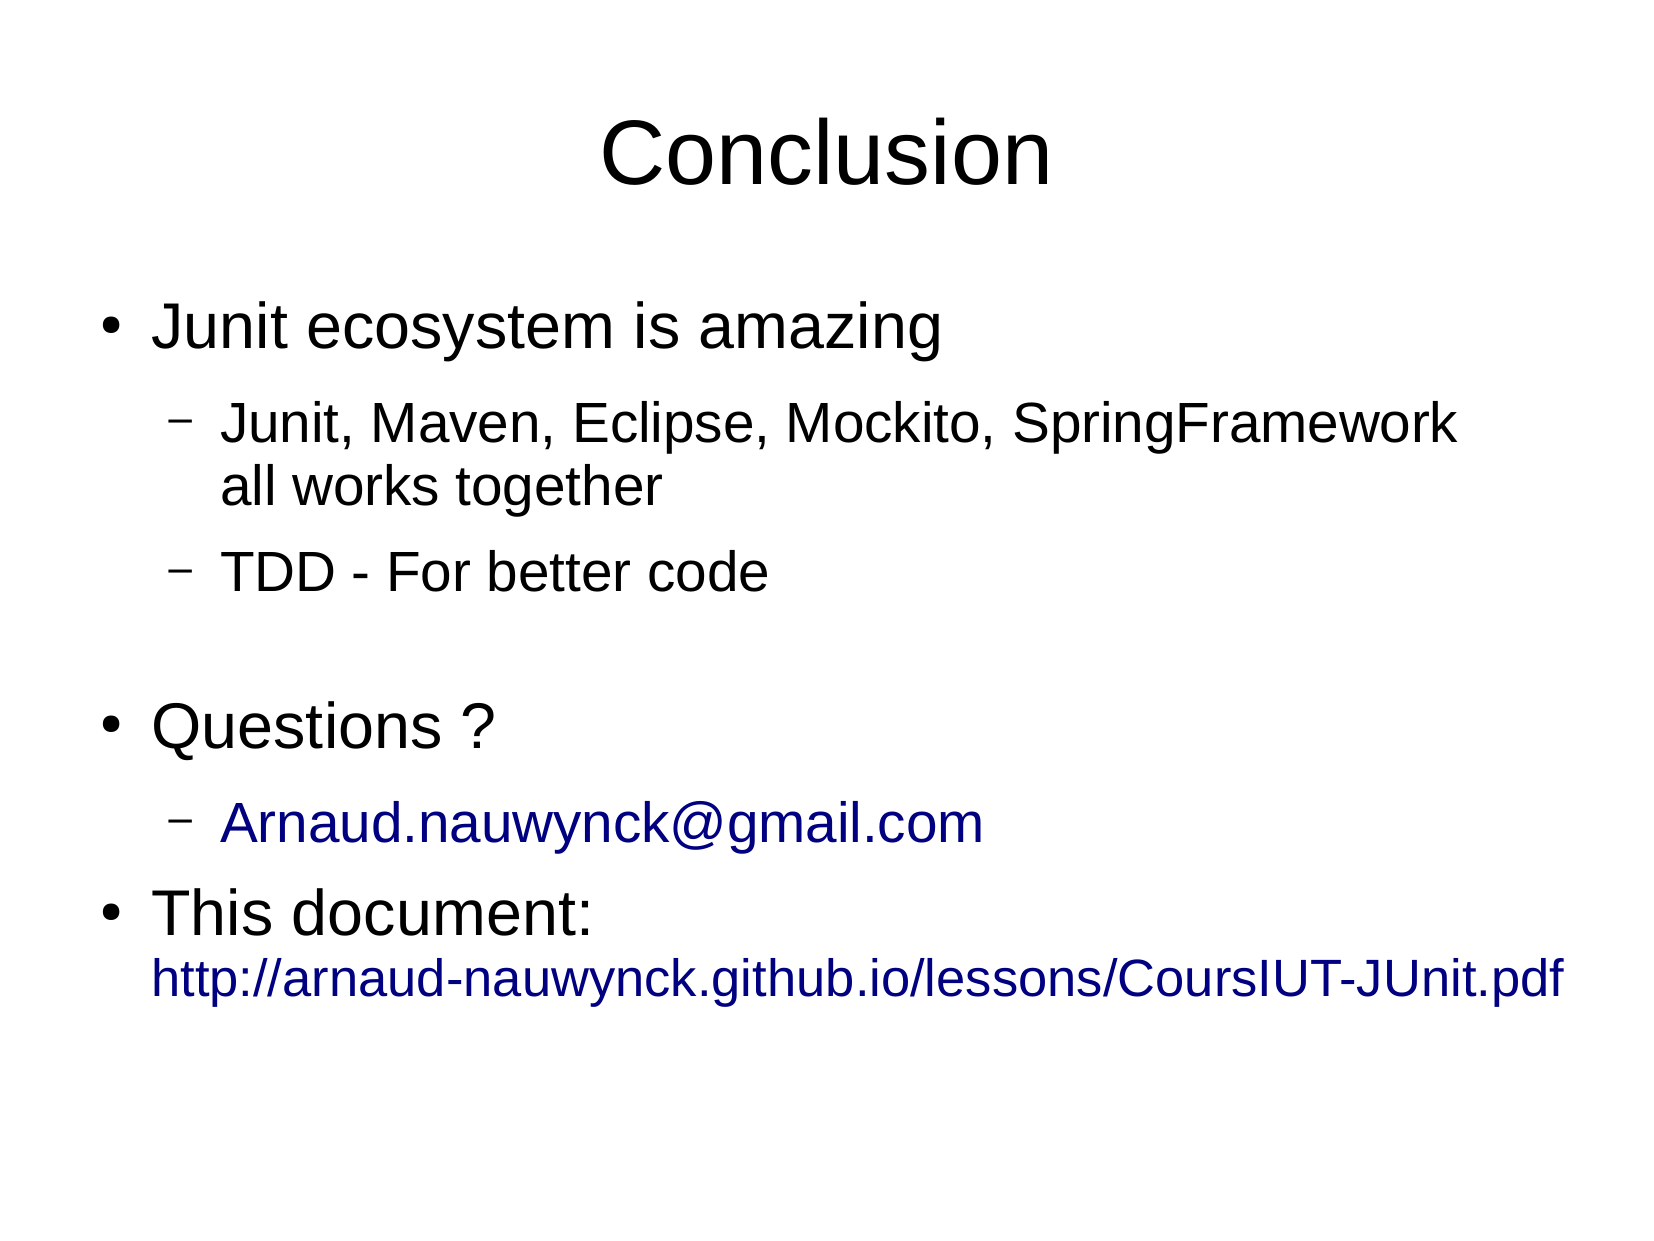

# Conclusion
Junit ecosystem is amazing
Junit, Maven, Eclipse, Mockito, SpringFramework
all works together
TDD - For better code
Questions ?
Arnaud.nauwynck@gmail.com
This document:
http://arnaud-nauwynck.github.io/lessons/CoursIUT-JUnit.pdf